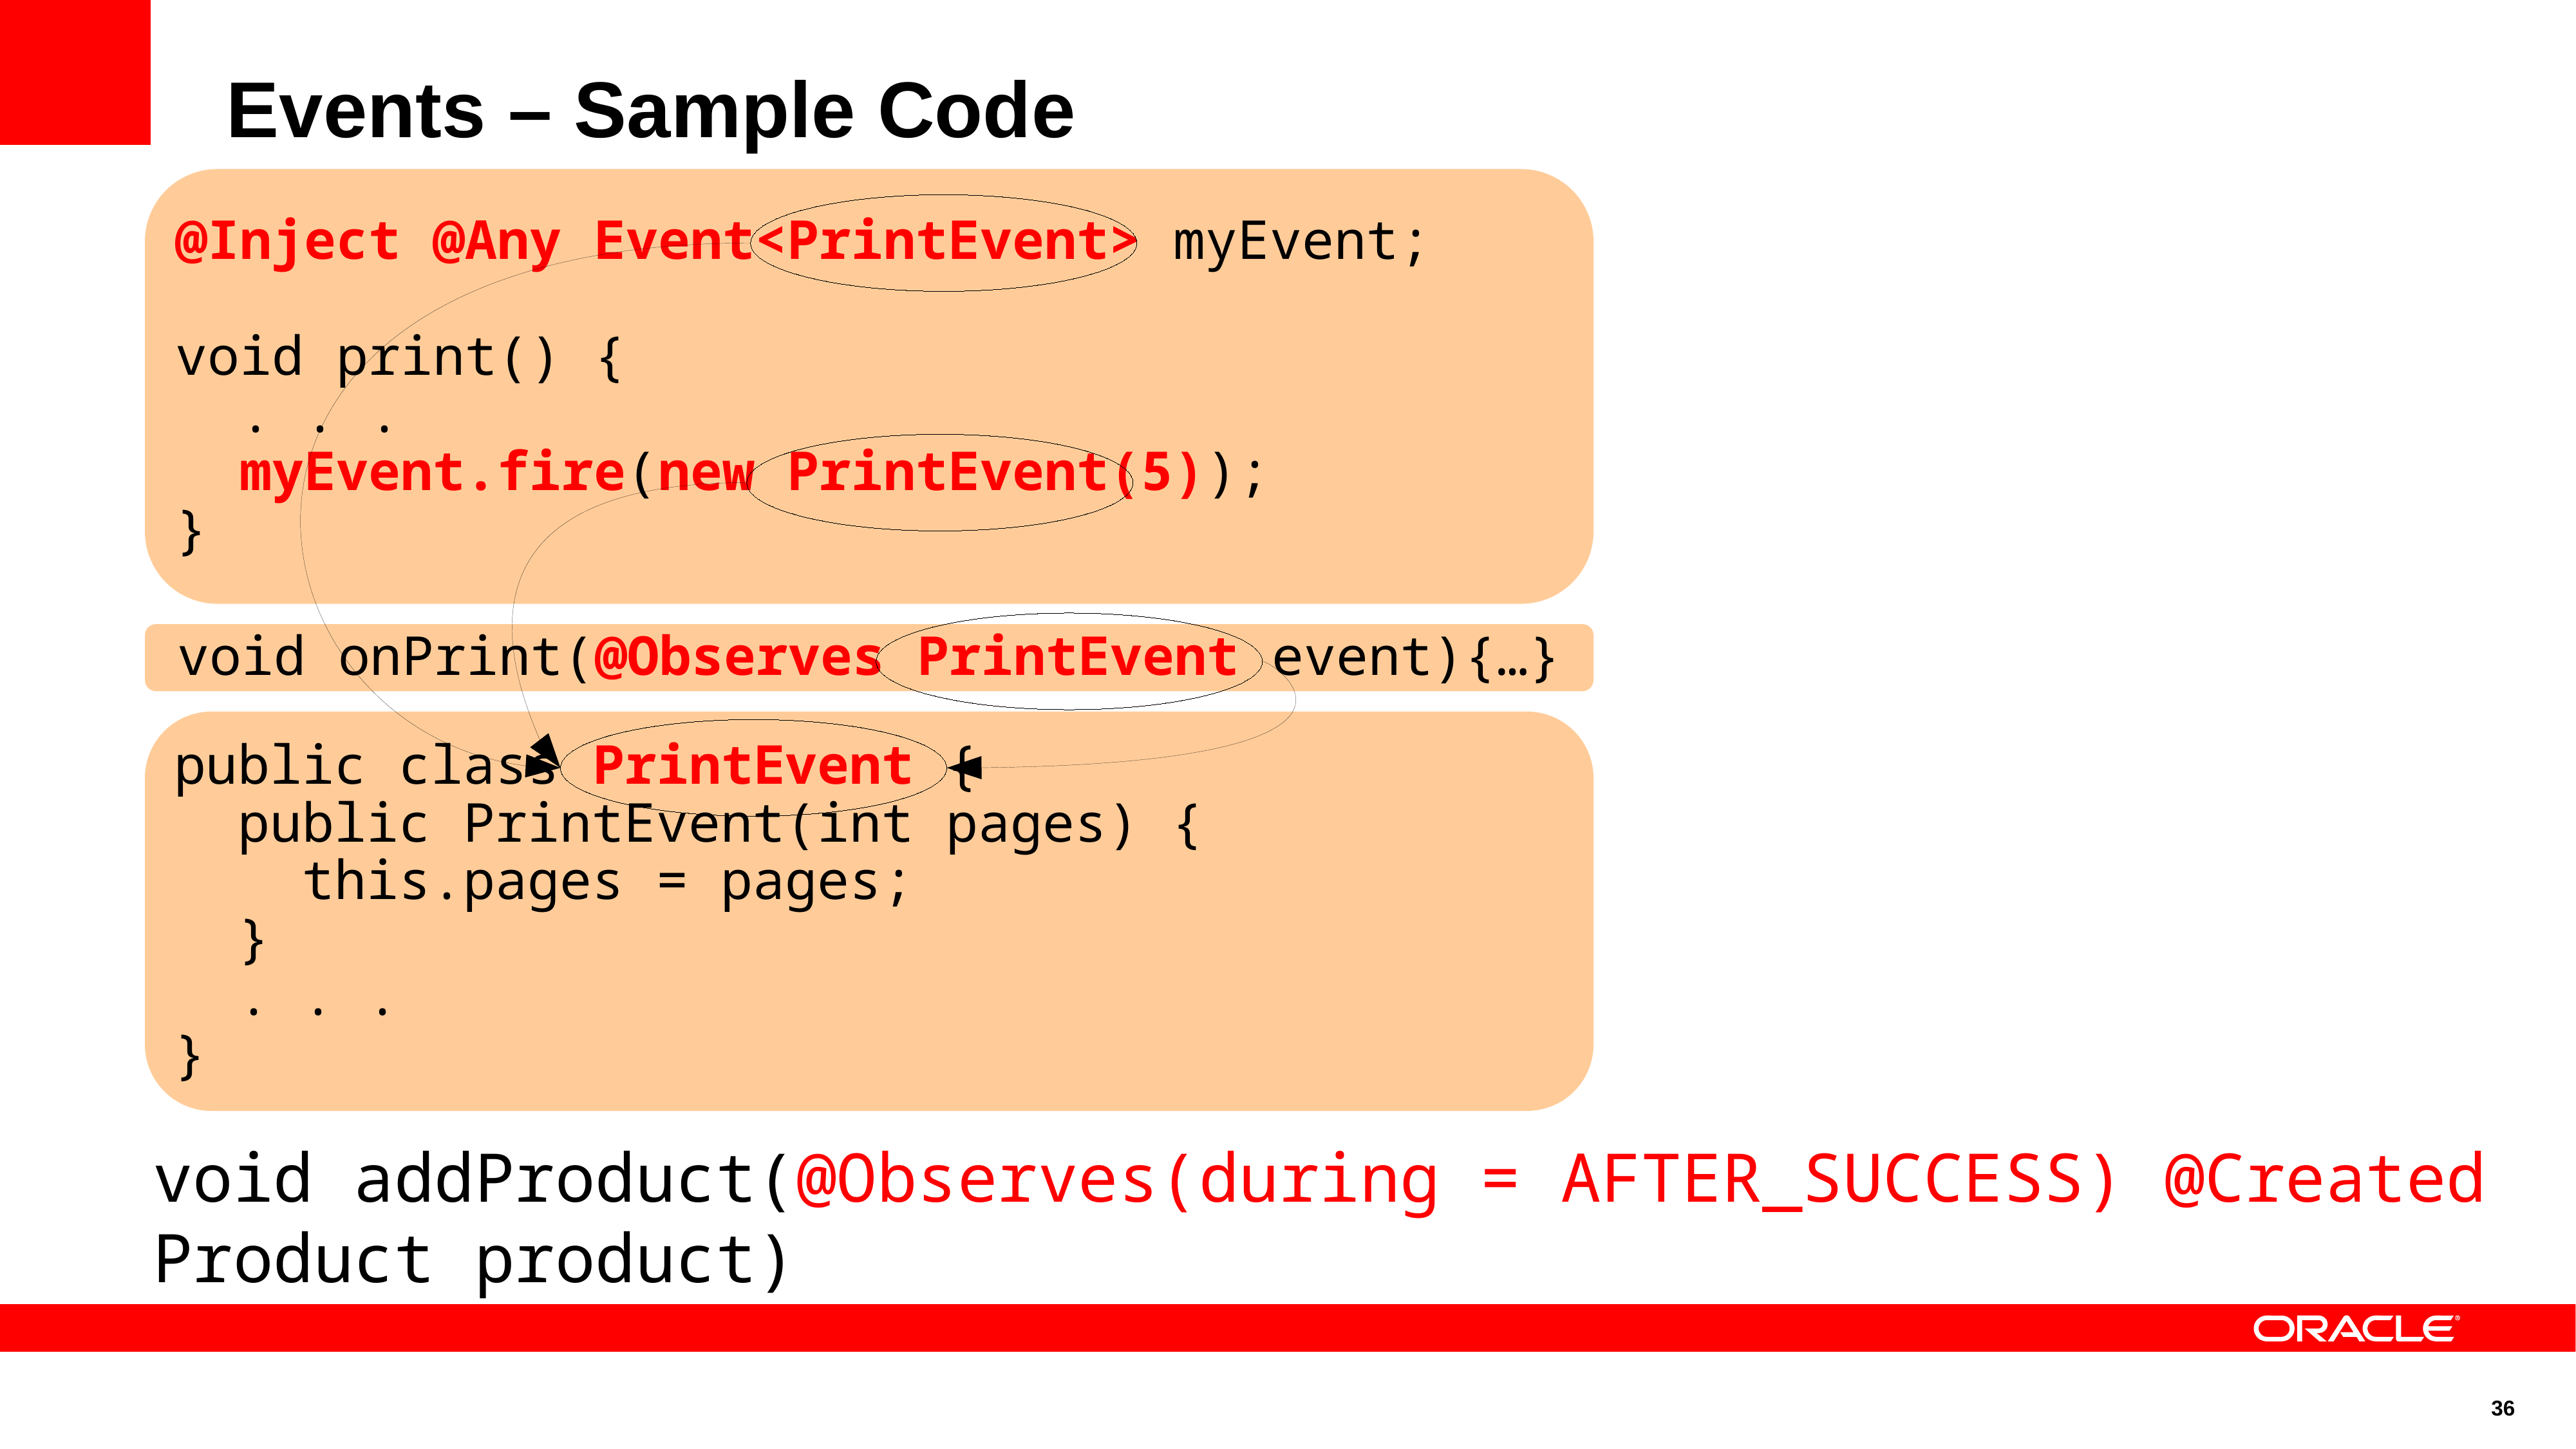

# Events – Sample Code
@Inject @Any Event<PrintEvent> myEvent;
void print() {
 . . .
 myEvent.fire(new PrintEvent(5));
}
void onPrint(@Observes PrintEvent event){…}
public class PrintEvent {
 public PrintEvent(int pages) {
 this.pages = pages;
 }
 . . .
}
void addProduct(@Observes(during = AFTER_SUCCESS) @Created Product product)